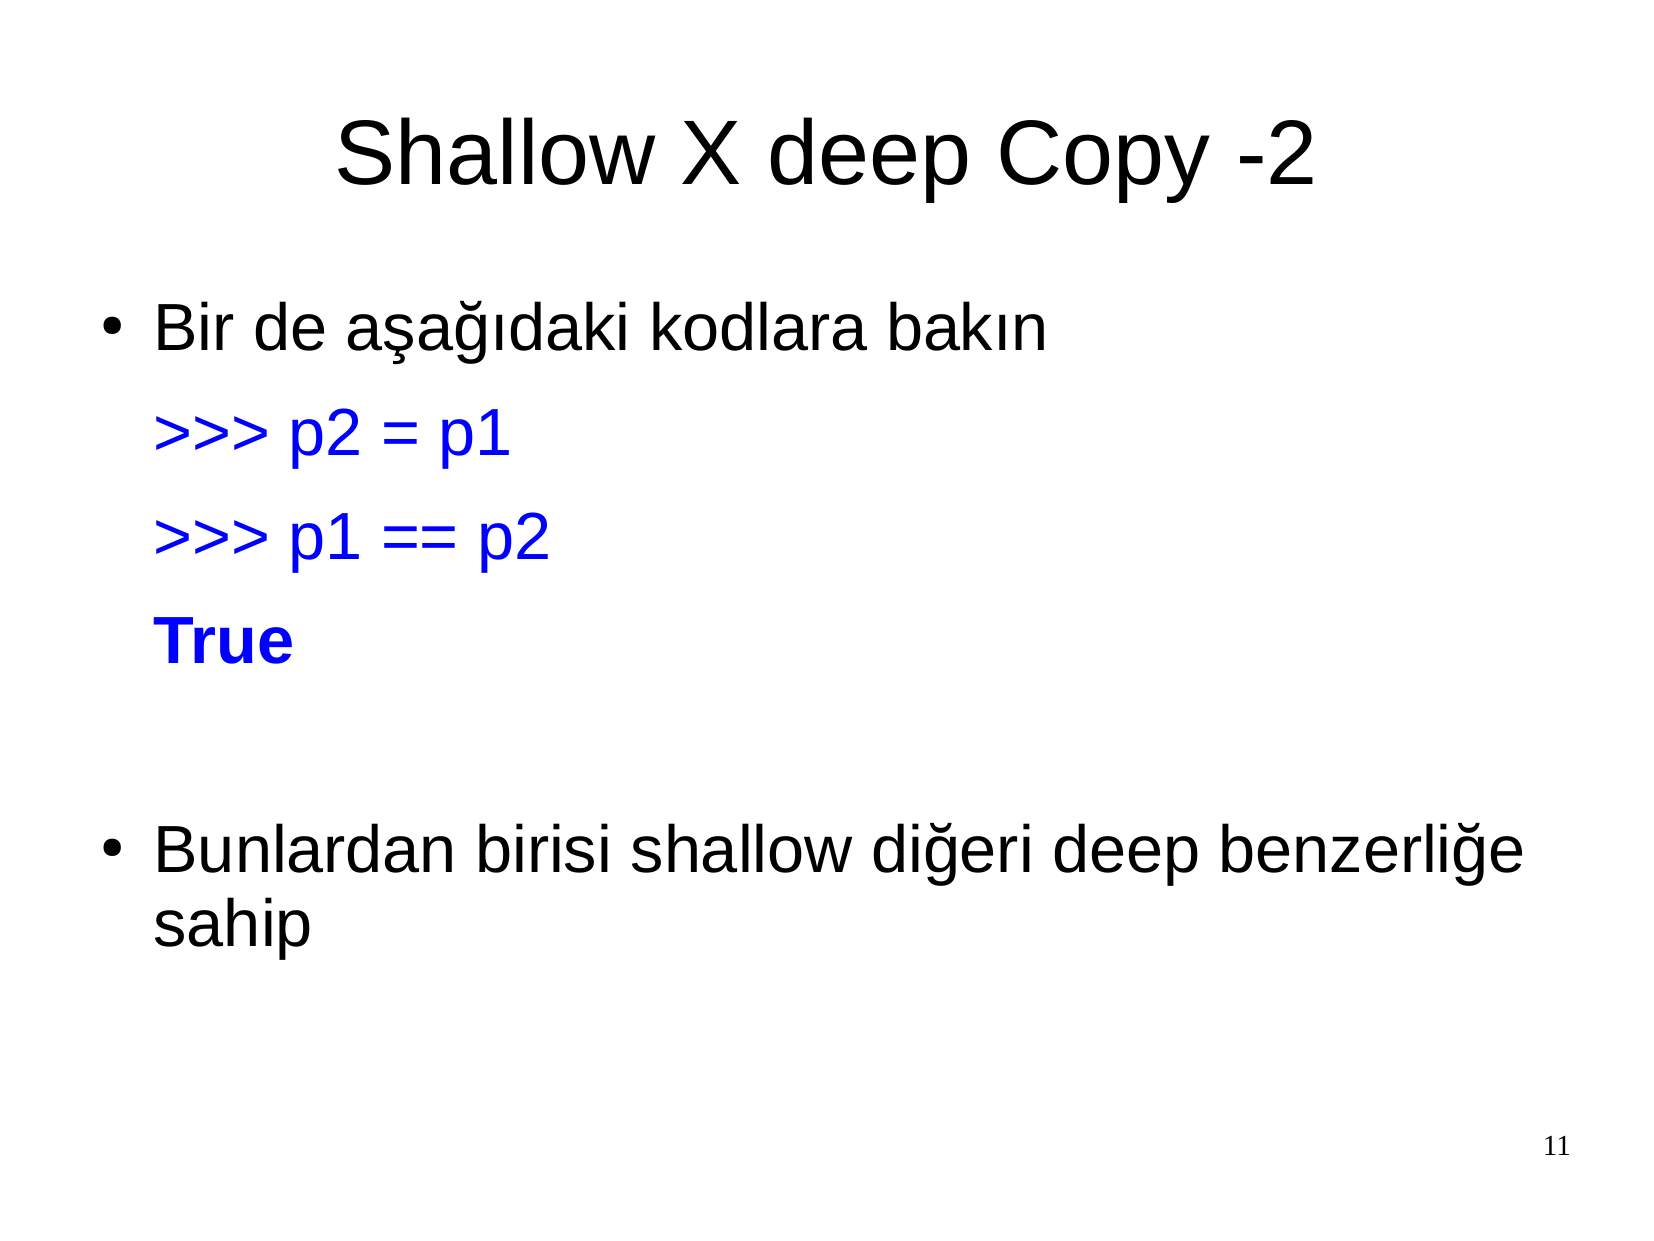

# Shallow X deep Copy -2
Bir de aşağıdaki kodlara bakın
>>> p2 = p1
>>> p1 == p2
True
Bunlardan birisi shallow diğeri deep benzerliğe sahip
11